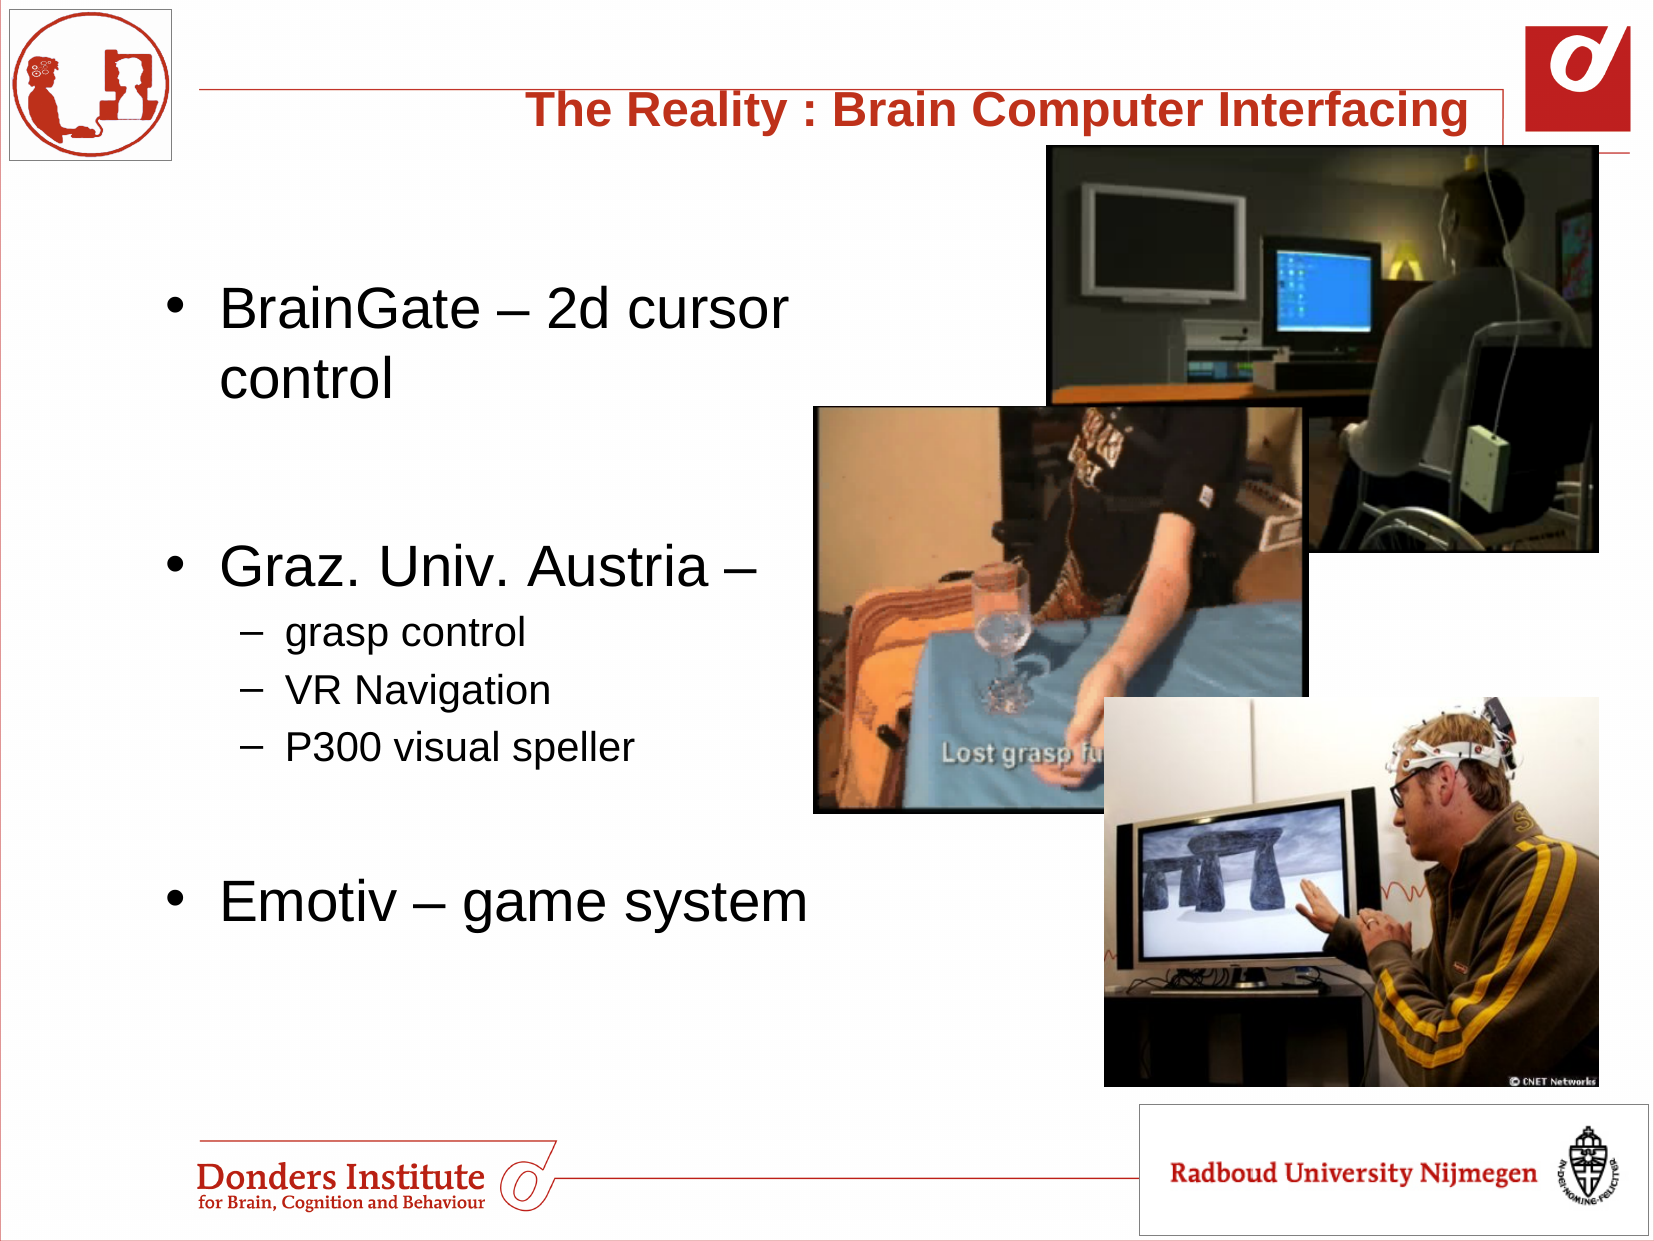

# The Reality : Brain Computer Interfacing
BrainGate – 2d cursor control
Graz. Univ. Austria –
grasp control
VR Navigation
P300 visual speller
Emotiv – game system